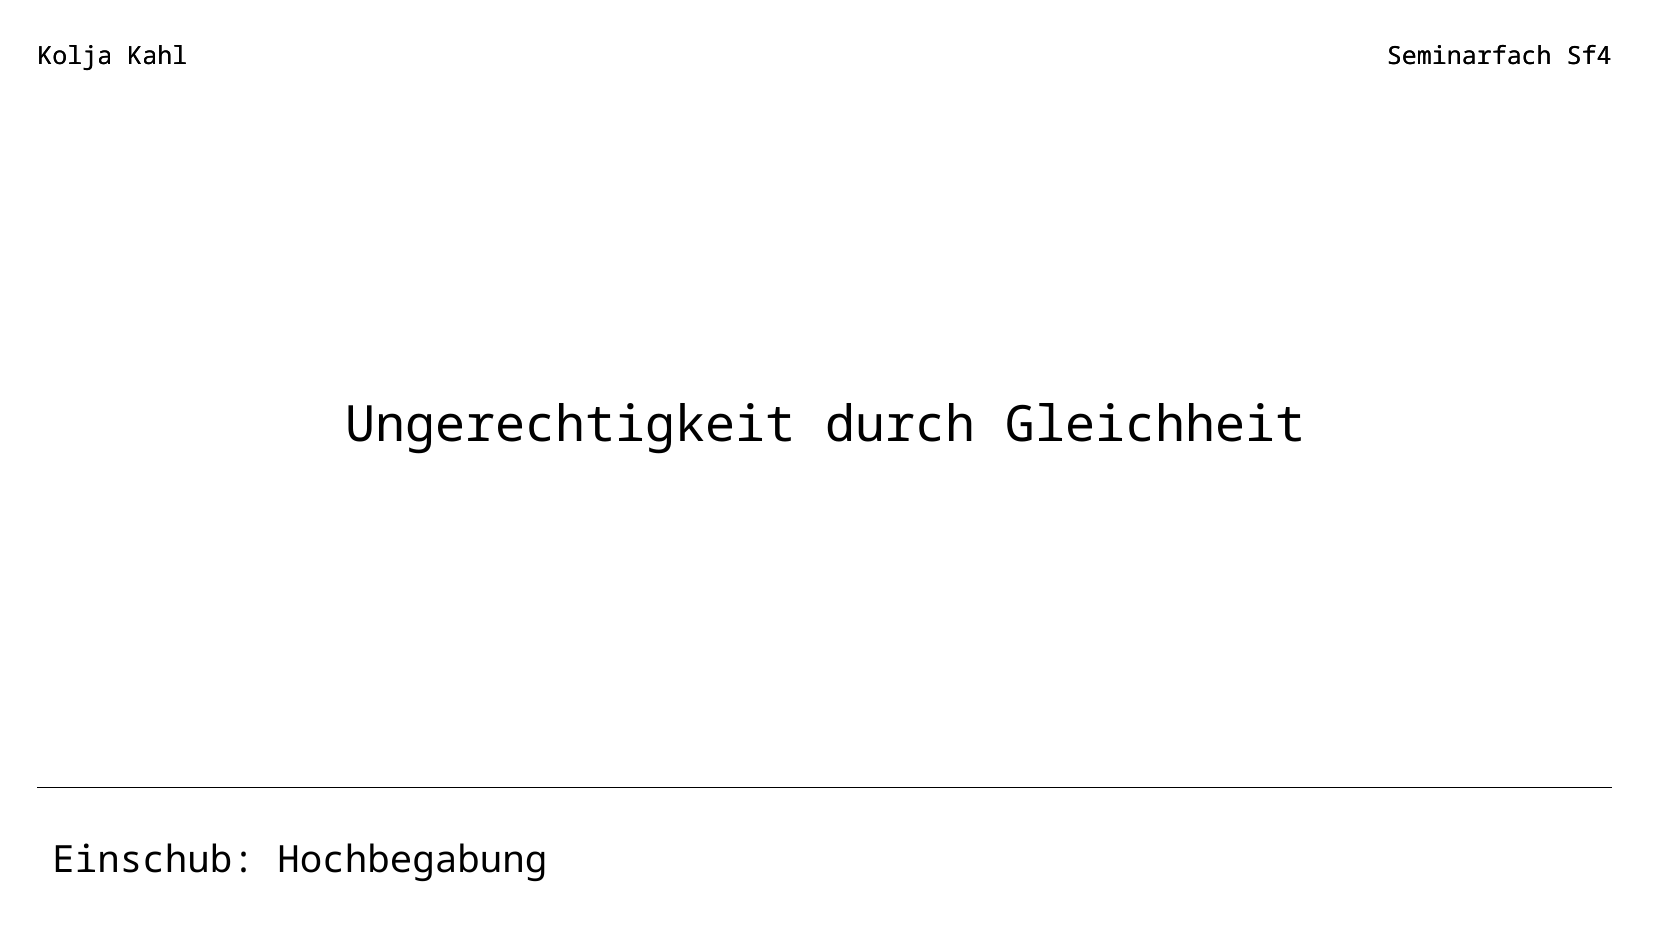

Kolja Kahl
Seminarfach Sf4
Kolja Kahl
Seminarfach Sf4
Ungerechtigkeit durch Gleichheit
Einschub: Hochbegabung